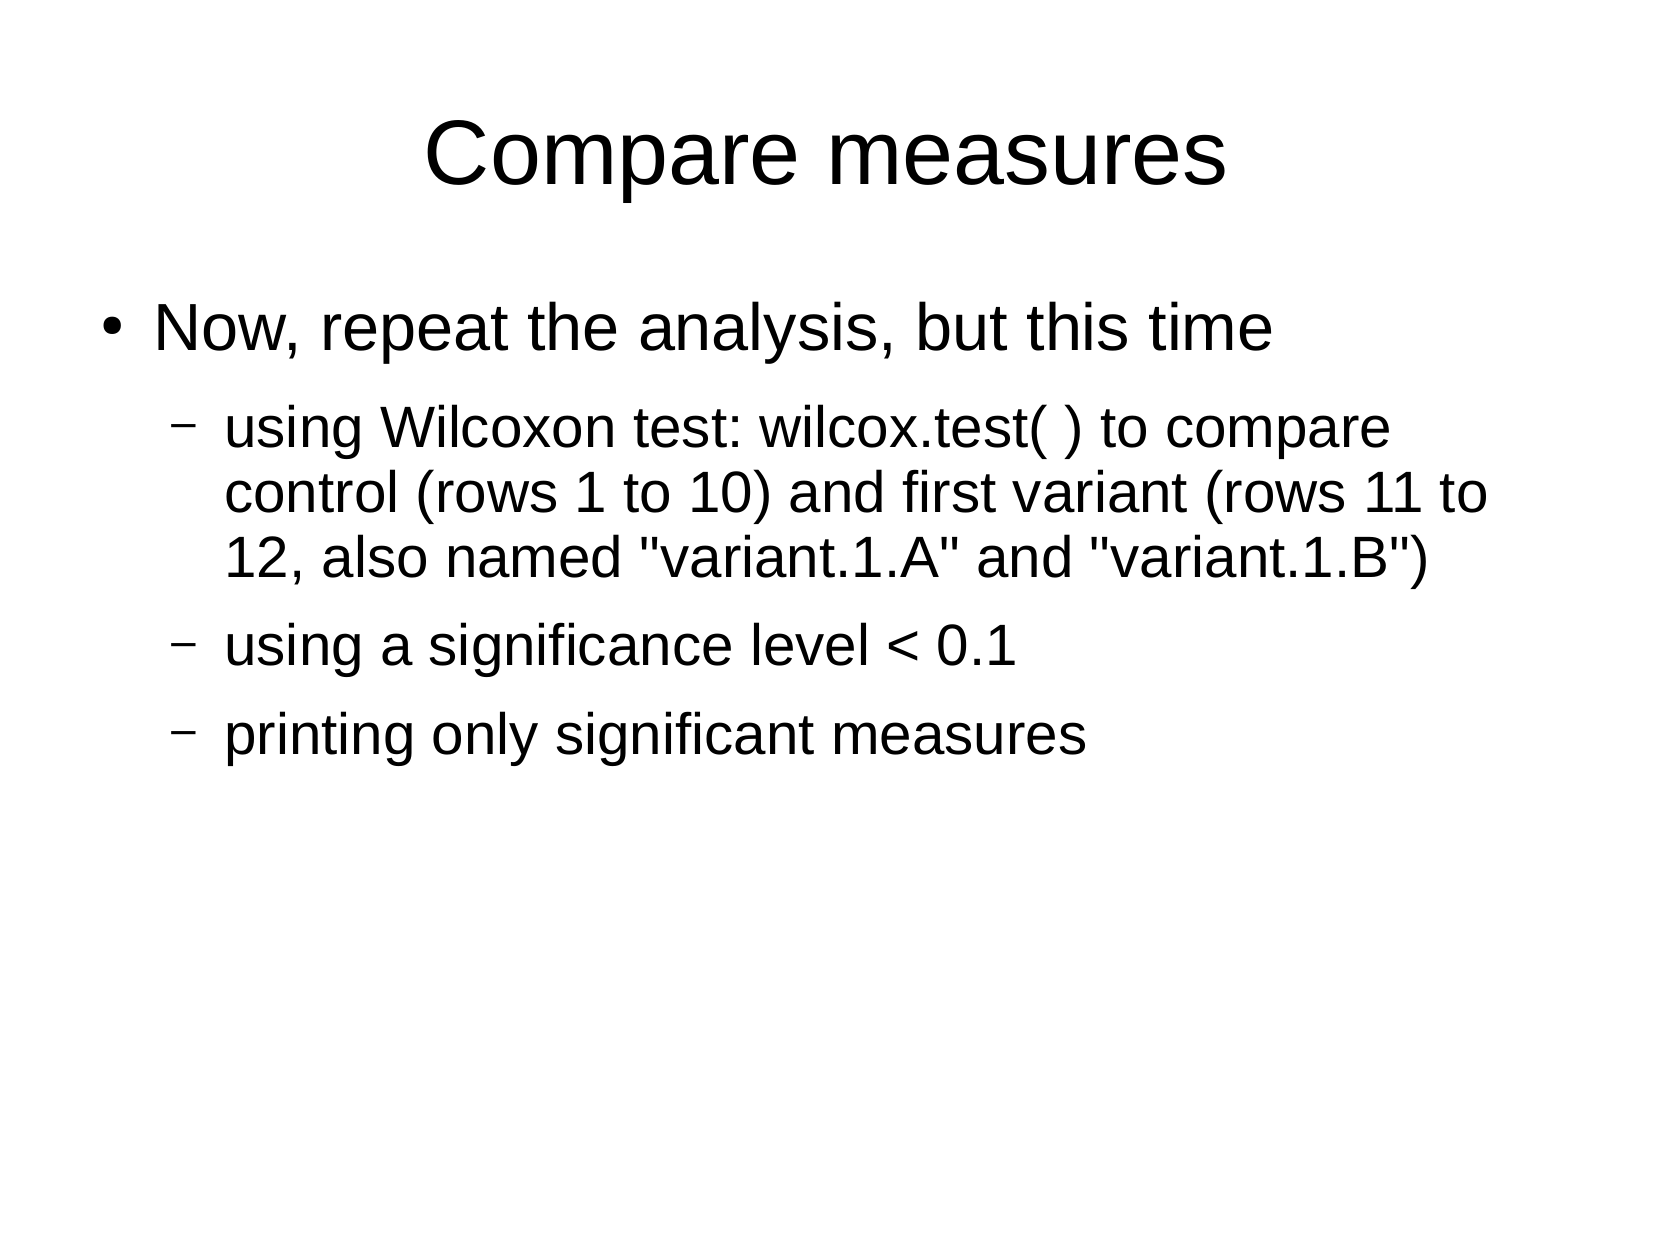

# Compare measures
Now, repeat the analysis, but this time
using Wilcoxon test: wilcox.test( ) to compare control (rows 1 to 10) and first variant (rows 11 to 12, also named "variant.1.A" and "variant.1.B")
using a significance level < 0.1
printing only significant measures